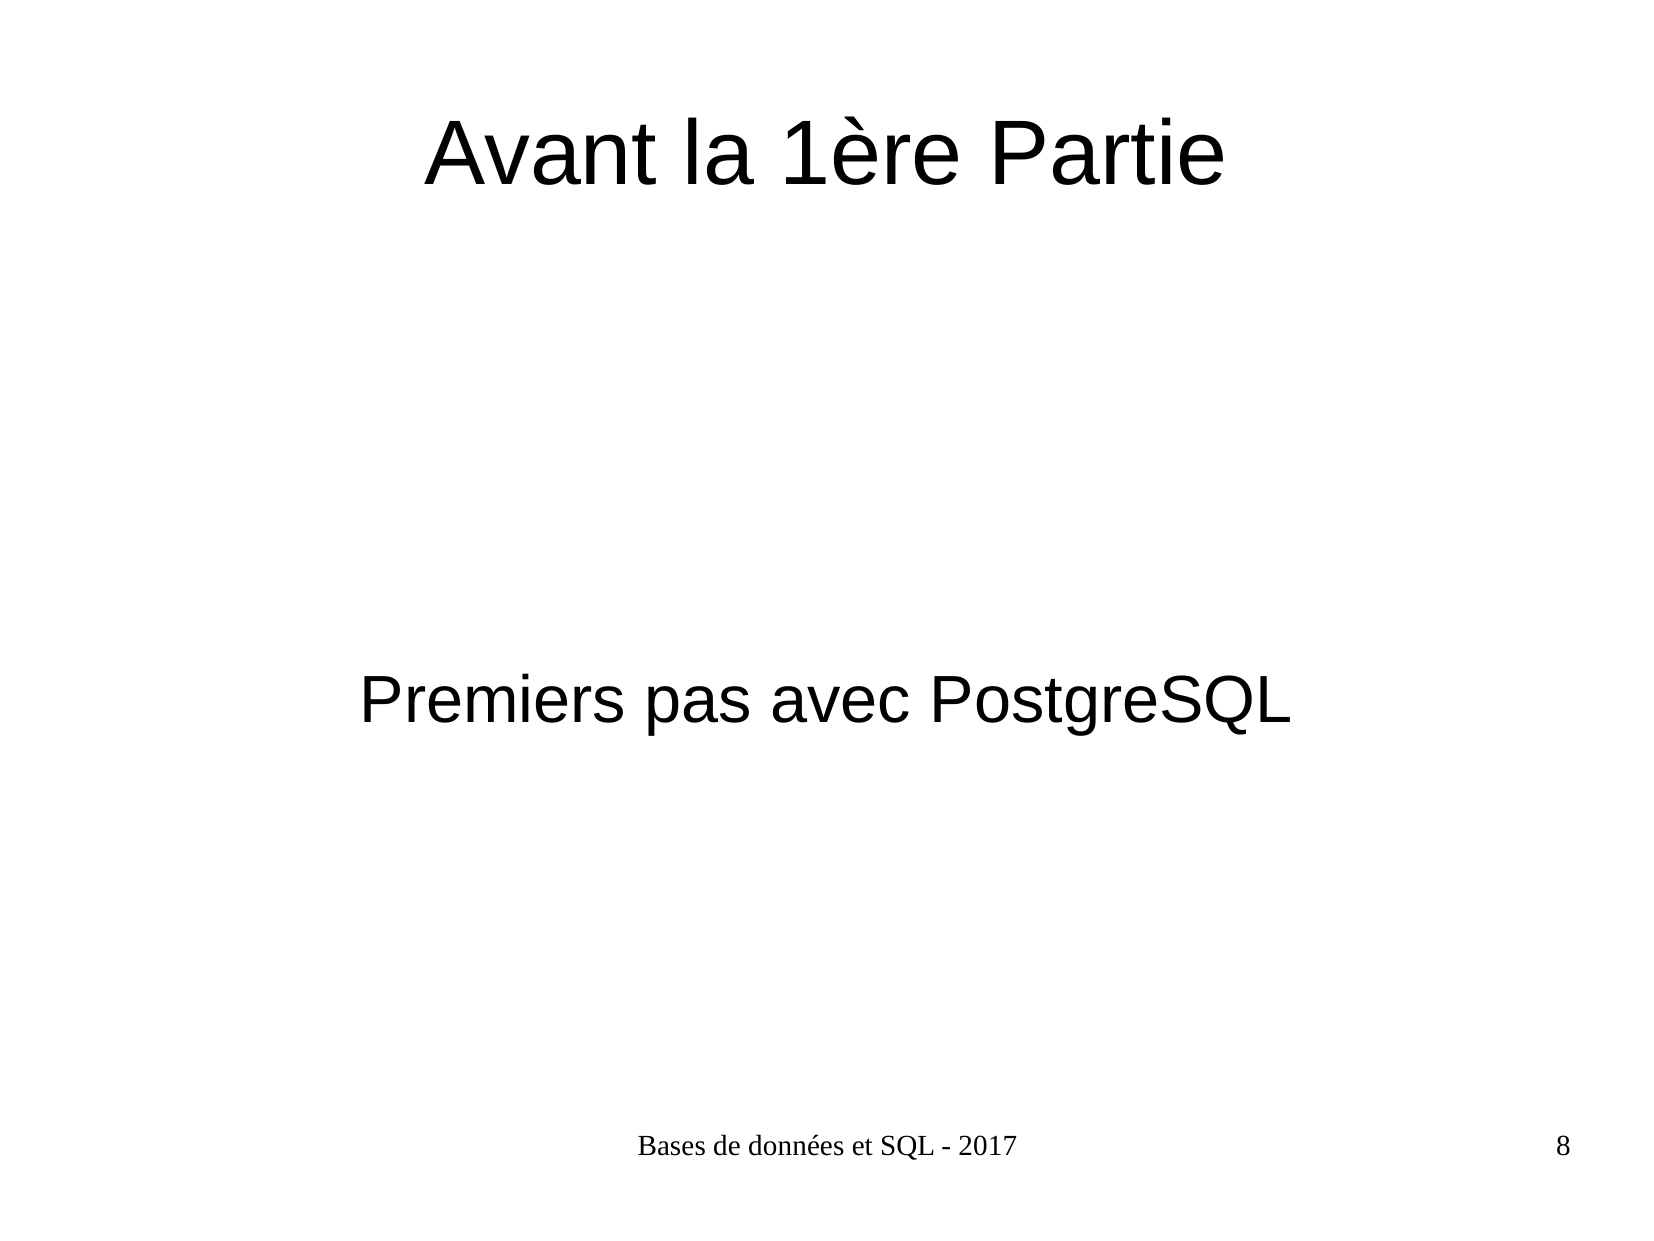

# Avant la 1ère Partie
Premiers pas avec PostgreSQL
Bases de données et SQL - 2017
8